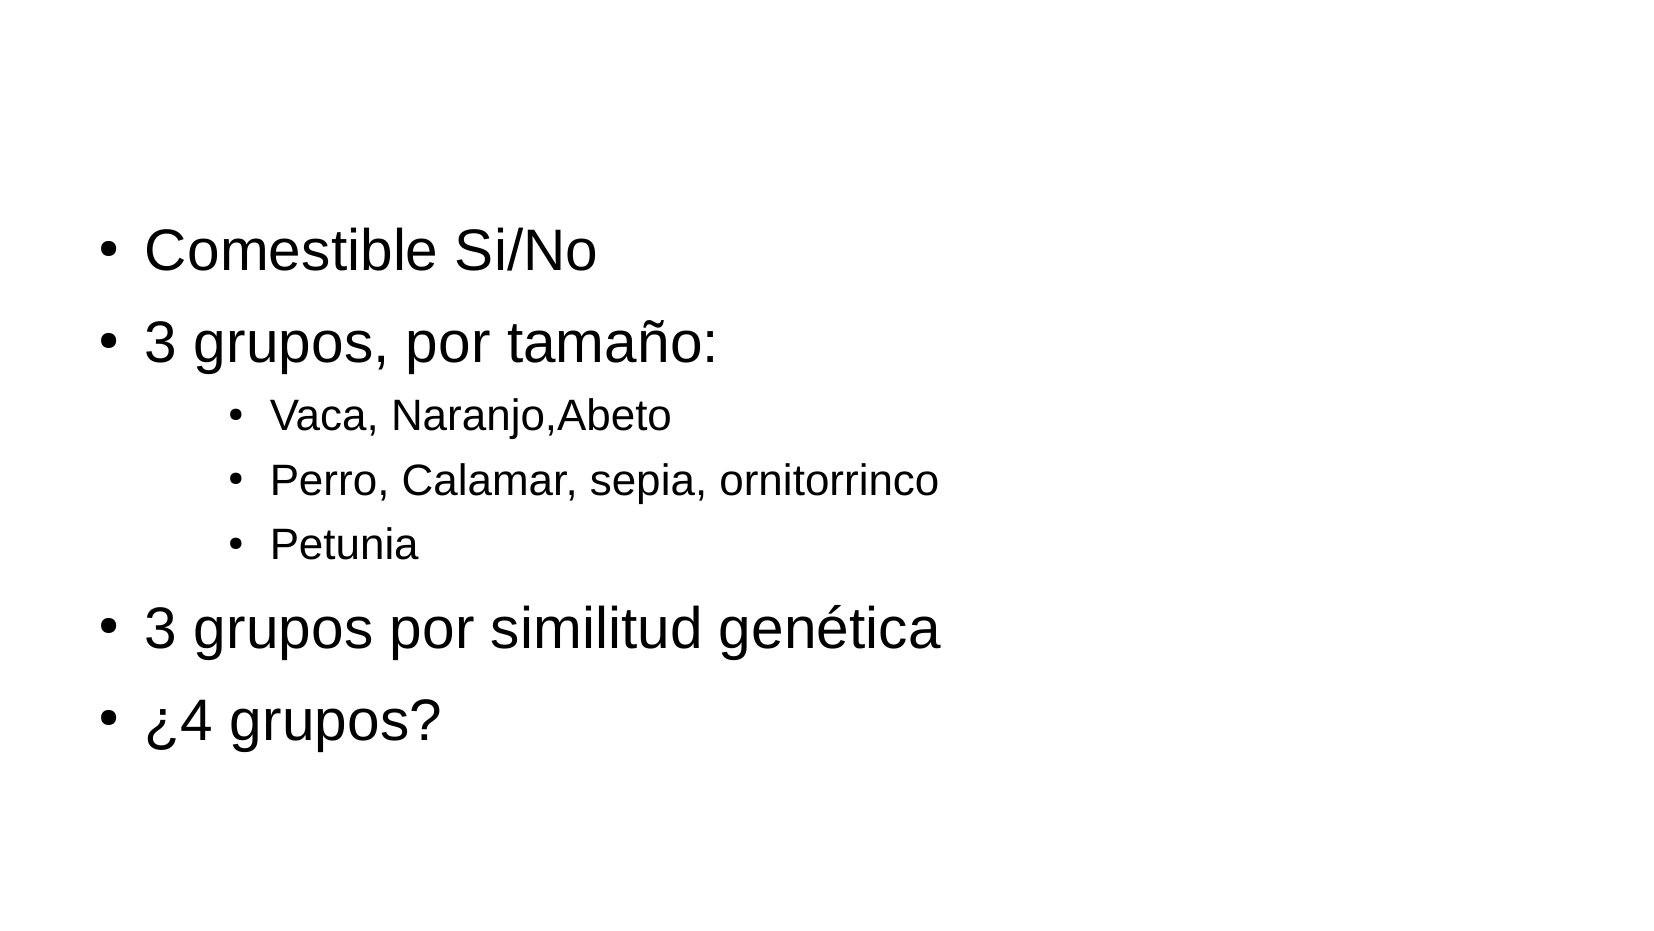

# Comestible Si/No
3 grupos, por tamaño:
Vaca, Naranjo,Abeto
Perro, Calamar, sepia, ornitorrinco
Petunia
3 grupos por similitud genética
¿4 grupos?